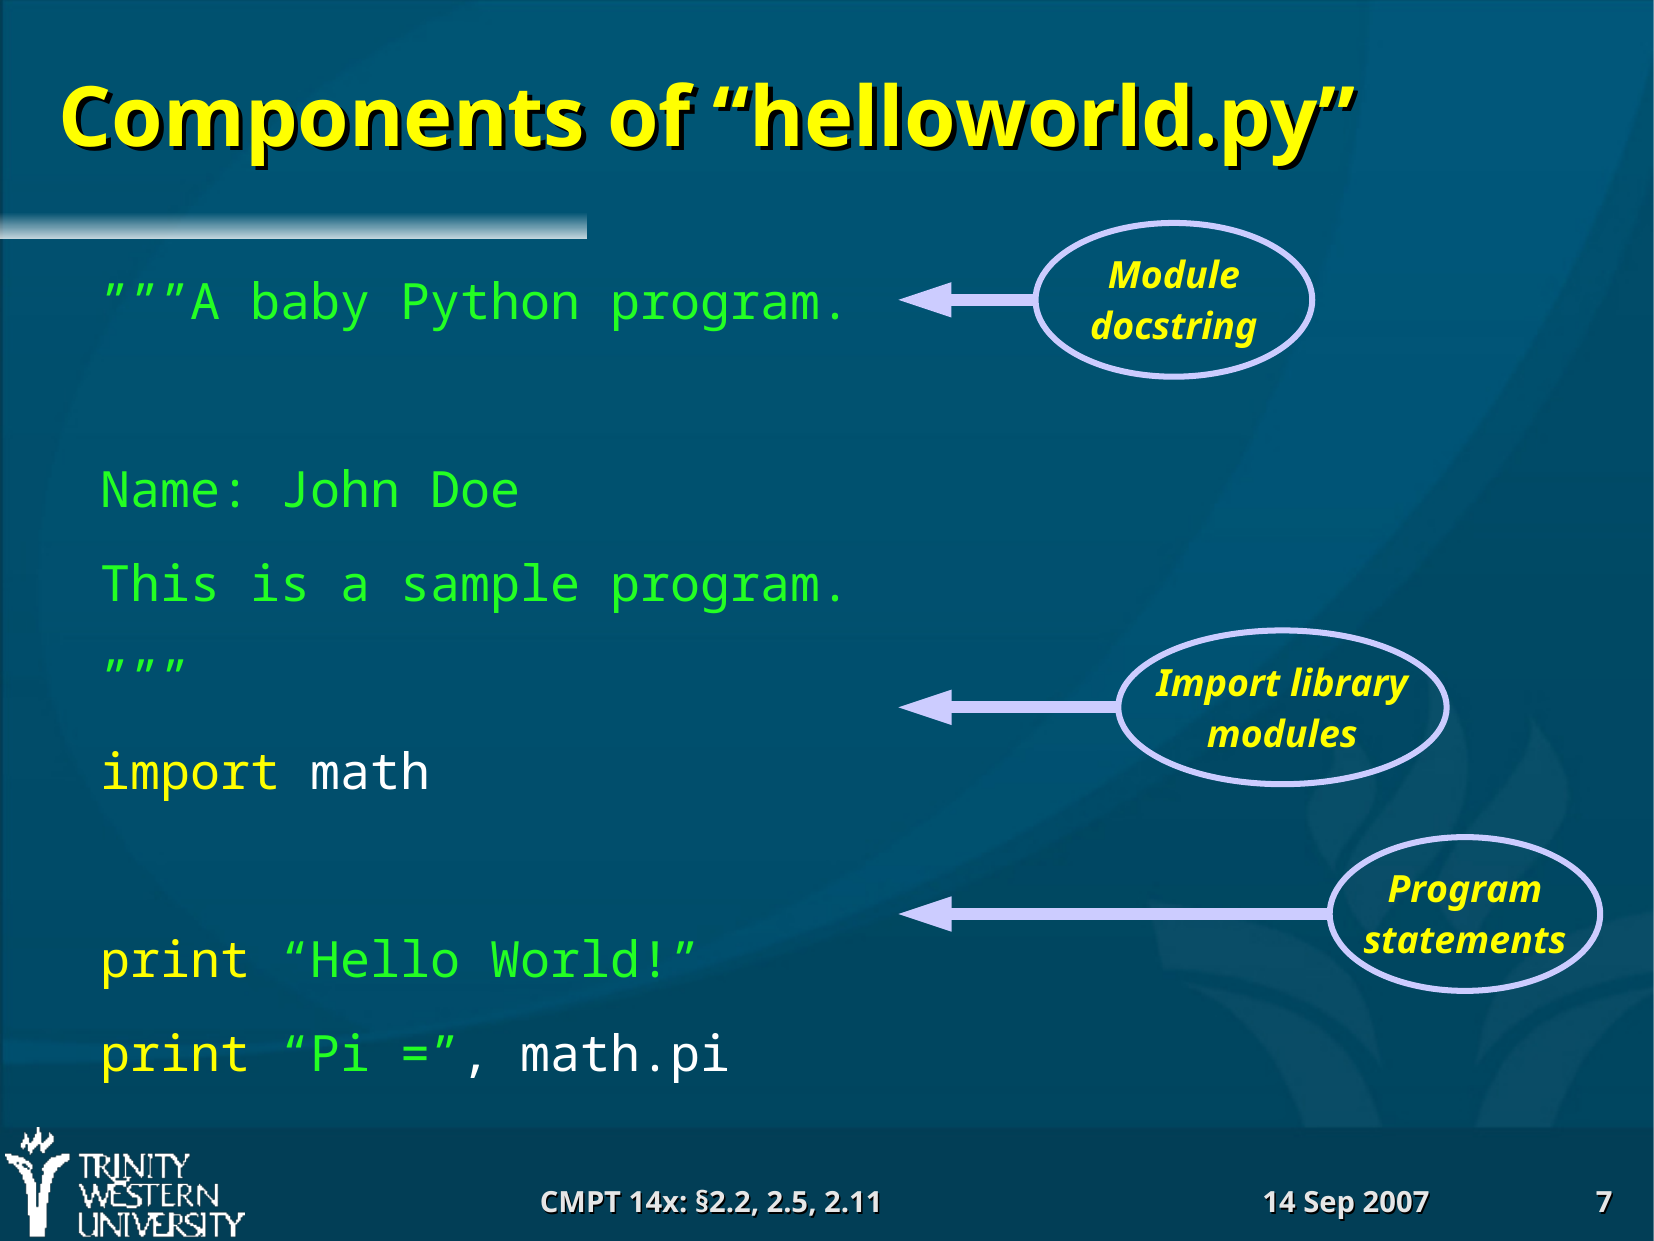

# Components of “helloworld.py”
Module
docstring
”””A baby Python program.
Name: John Doe
This is a sample program.
”””
import math
print “Hello World!”
print “Pi =”, math.pi
Import library
modules
Program
statements
CMPT 14x: §2.2, 2.5, 2.11
14 Sep 2007
7